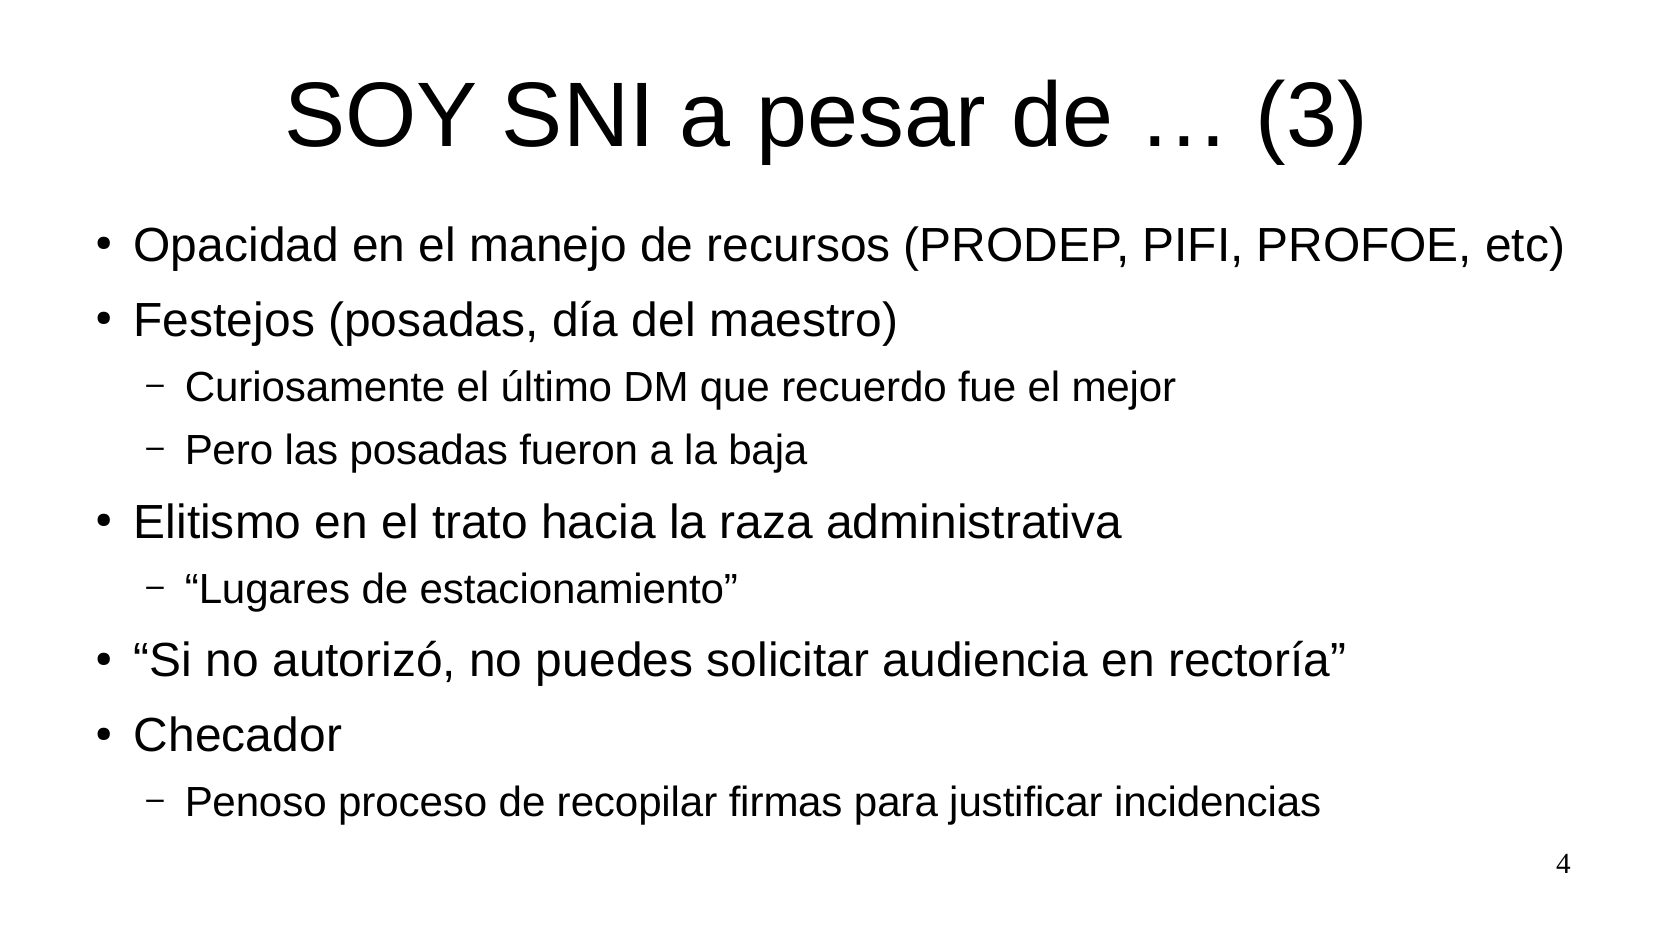

# SOY SNI a pesar de … (3)
Opacidad en el manejo de recursos (PRODEP, PIFI, PROFOE, etc)
Festejos (posadas, día del maestro)
Curiosamente el último DM que recuerdo fue el mejor
Pero las posadas fueron a la baja
Elitismo en el trato hacia la raza administrativa
“Lugares de estacionamiento”
“Si no autorizó, no puedes solicitar audiencia en rectoría”
Checador
Penoso proceso de recopilar firmas para justificar incidencias
4